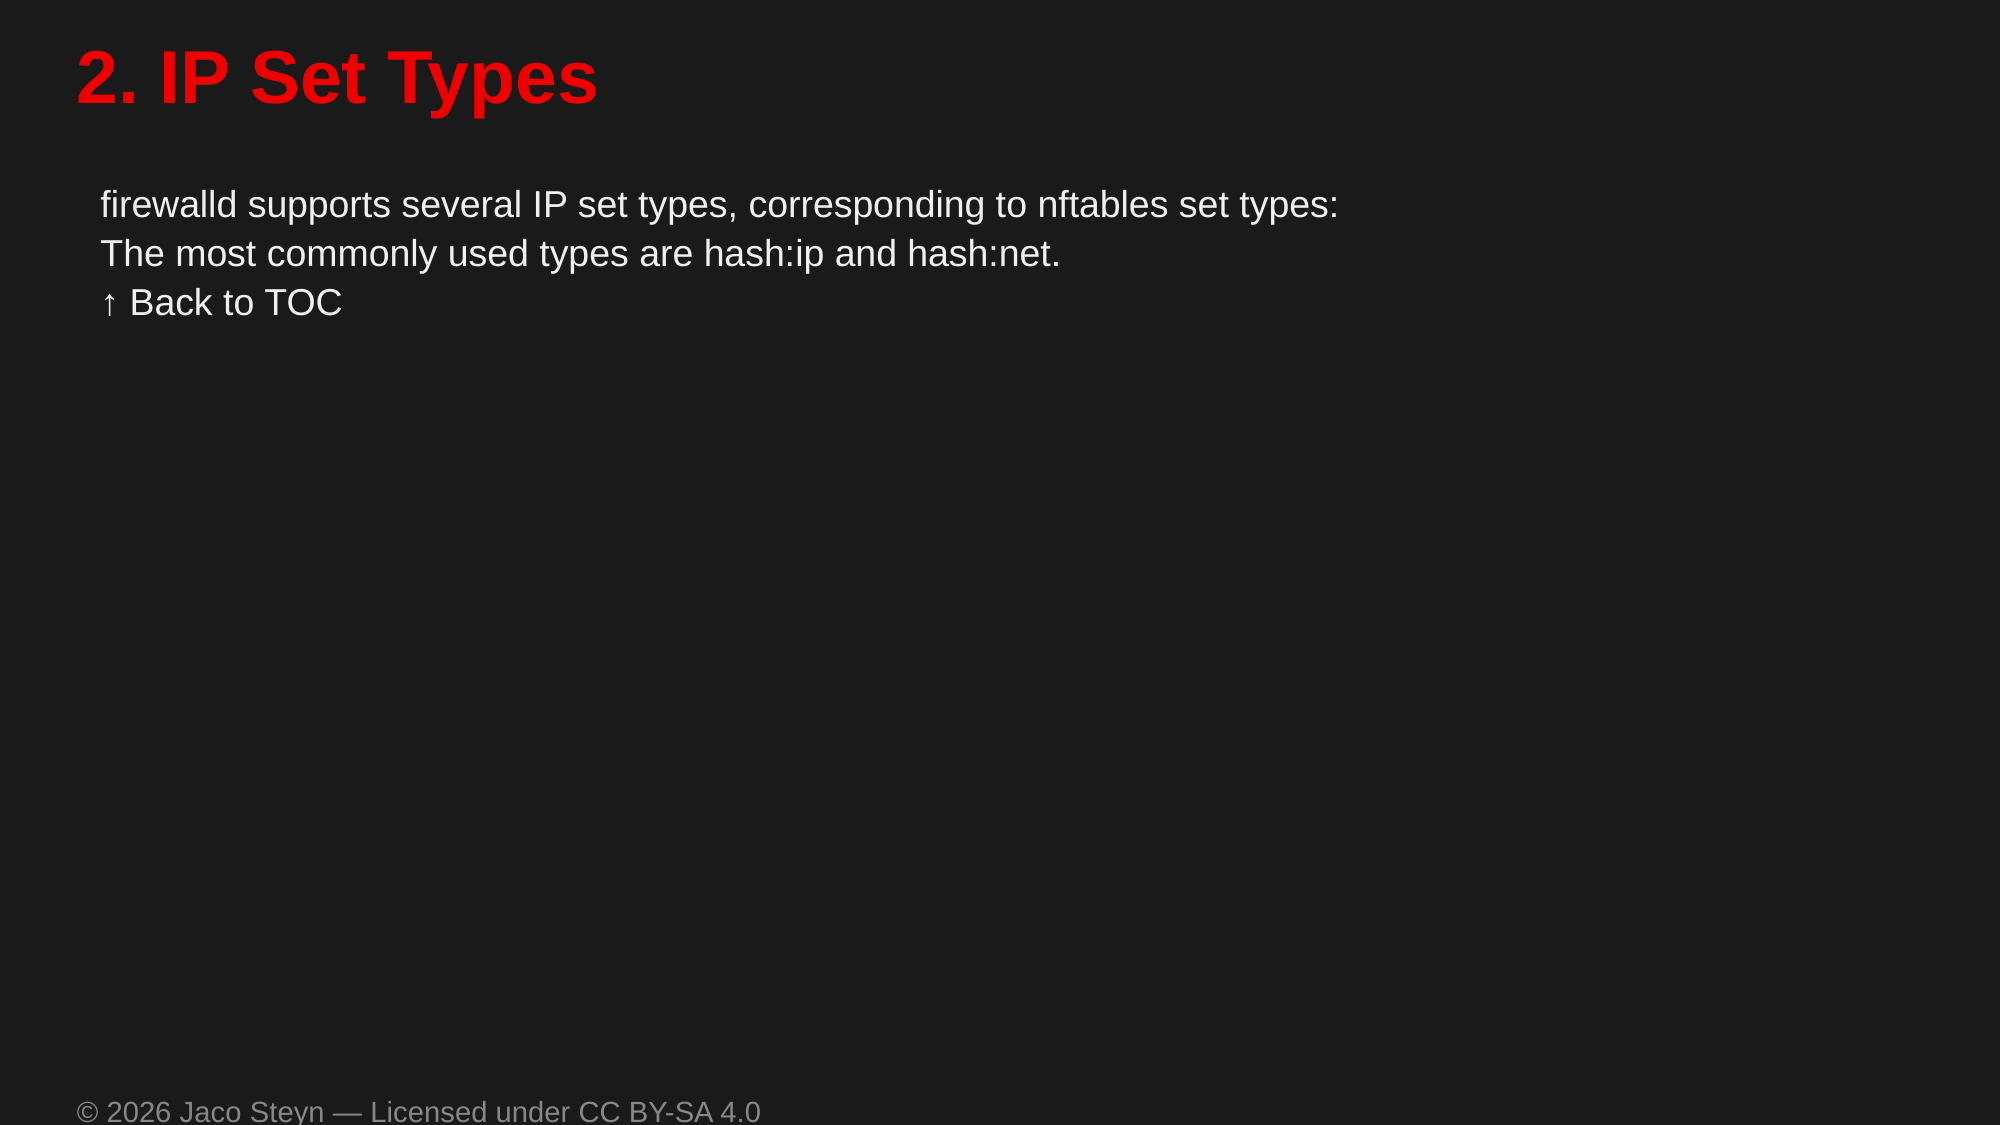

2. IP Set Types
firewalld supports several IP set types, corresponding to nftables set types:
The most commonly used types are hash:ip and hash:net.
↑ Back to TOC
© 2026 Jaco Steyn — Licensed under CC BY-SA 4.0